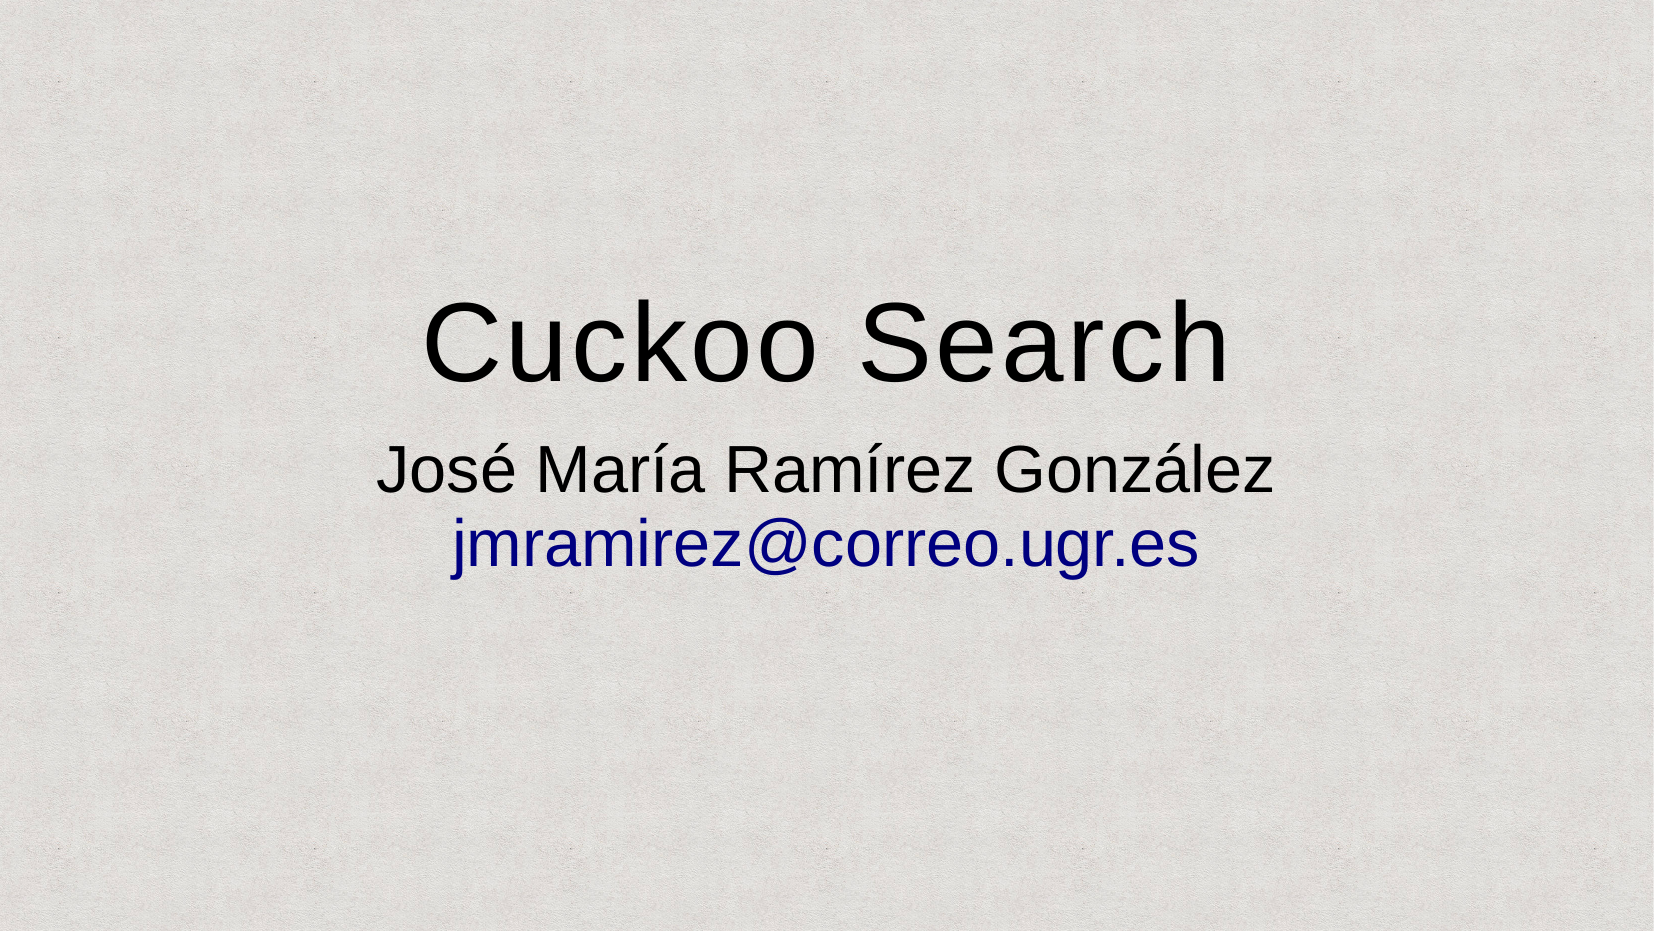

# Cuckoo Search
José María Ramírez González
jmramirez@correo.ugr.es